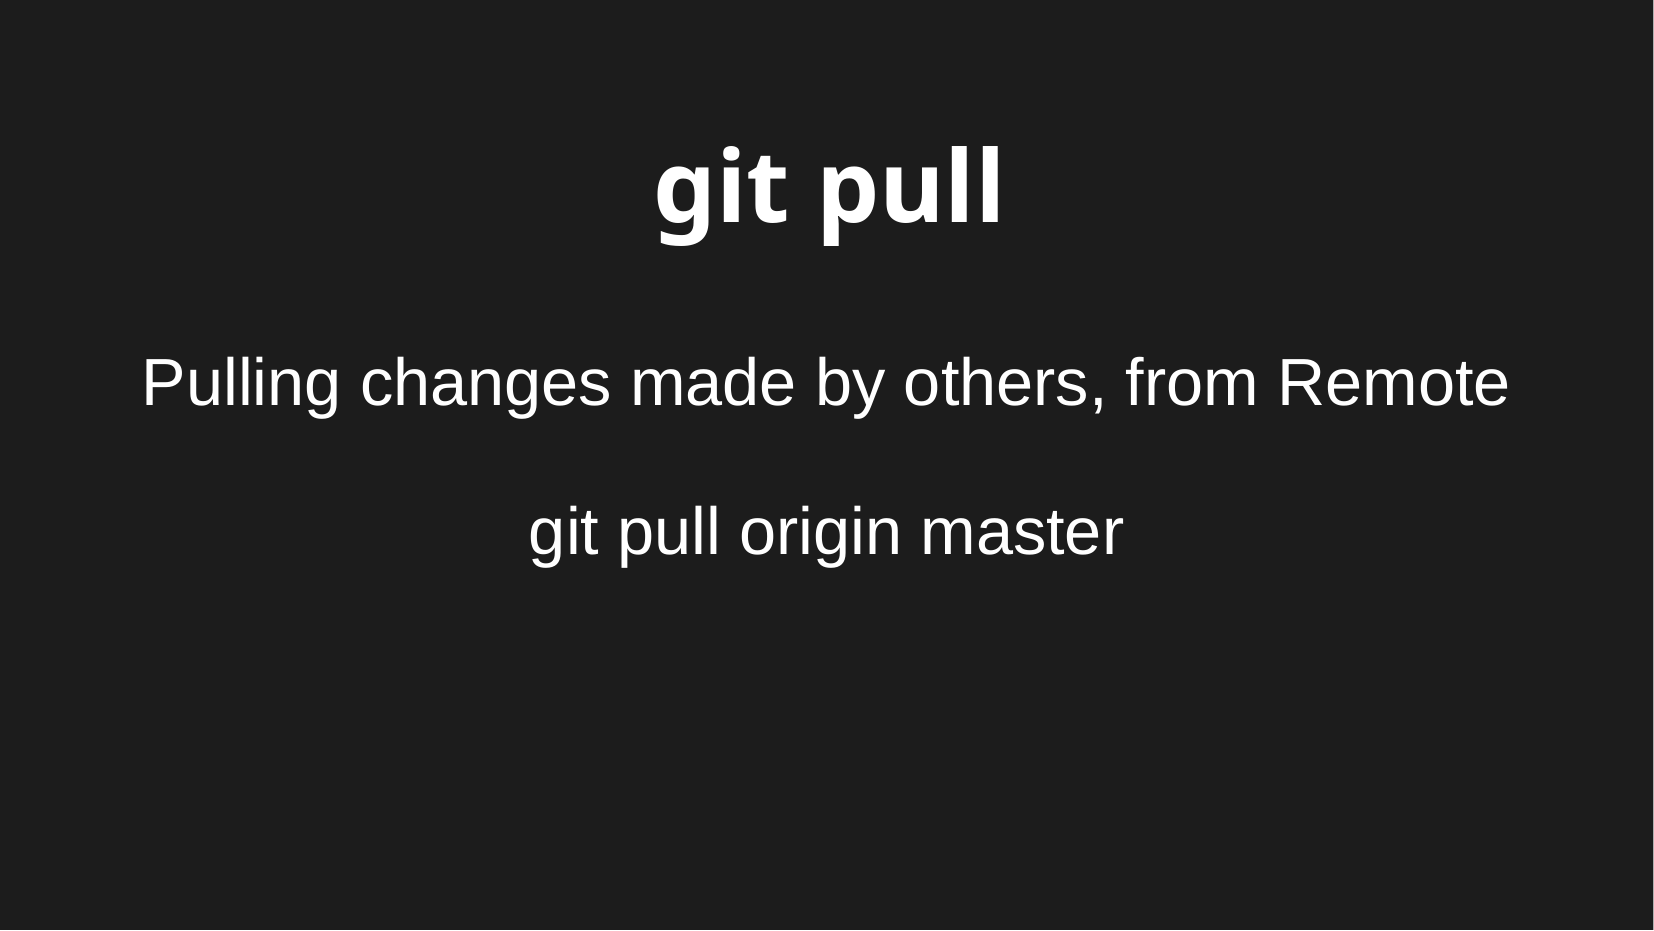

# git pull
Pulling changes made by others, from Remote
git pull origin master